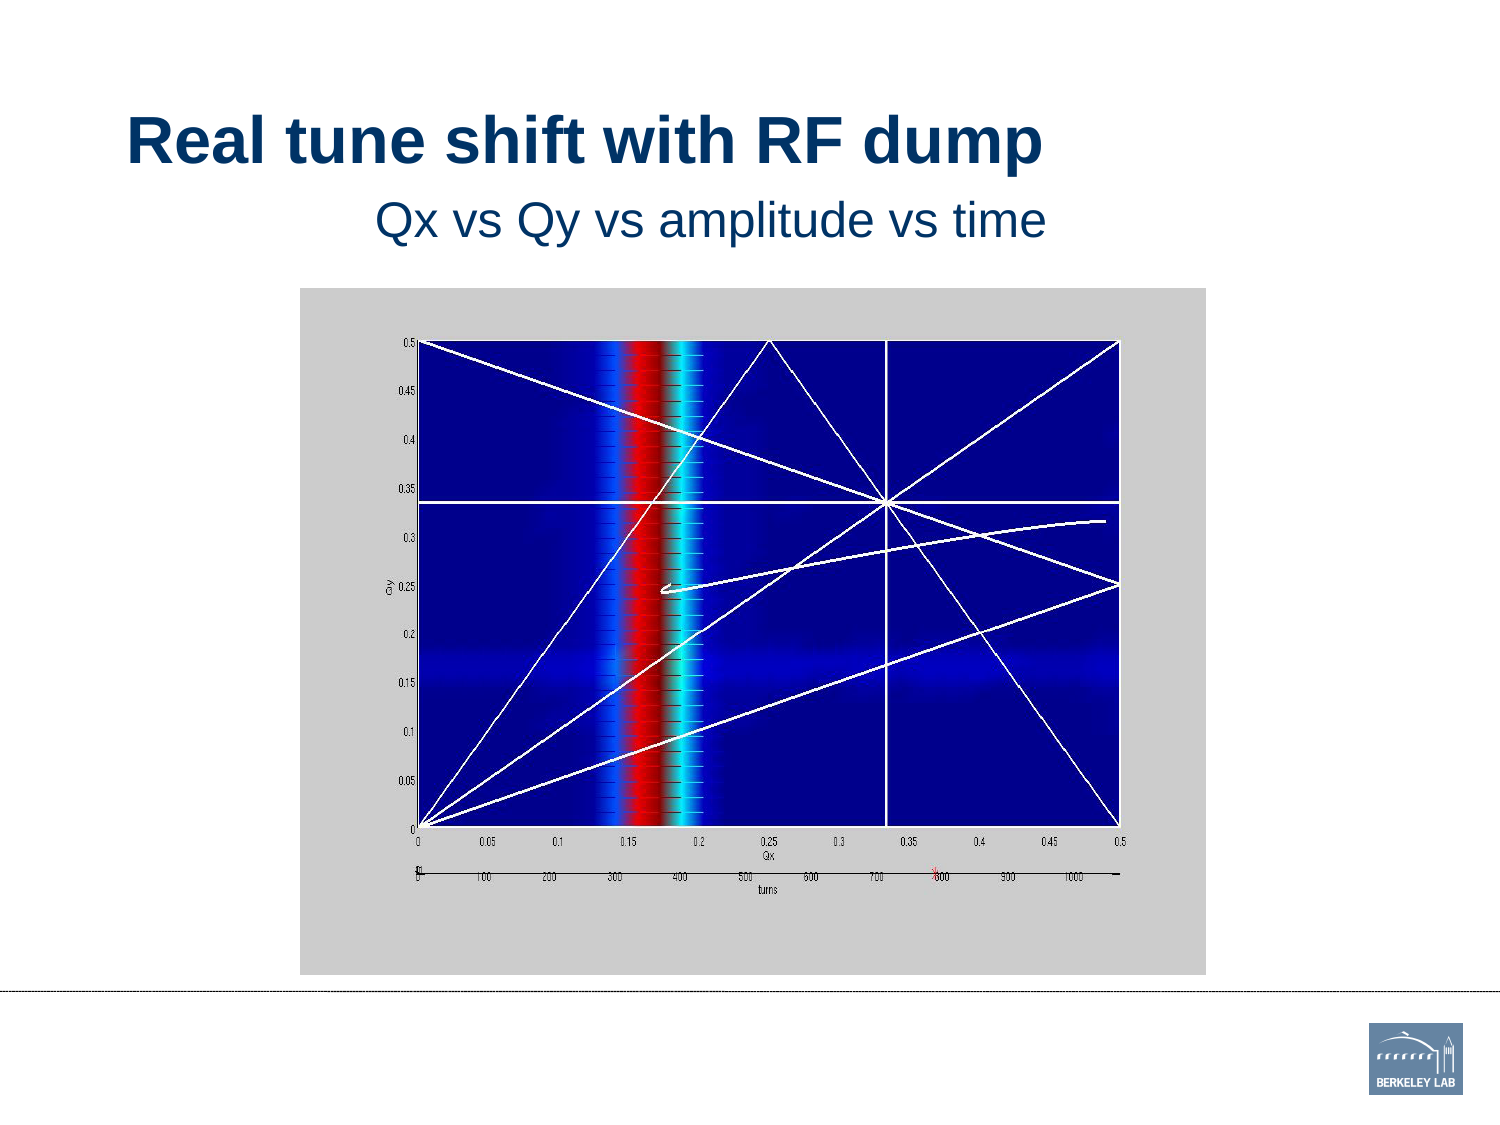

# Real tune shift with RF dump
Qx vs Qy vs amplitude vs time